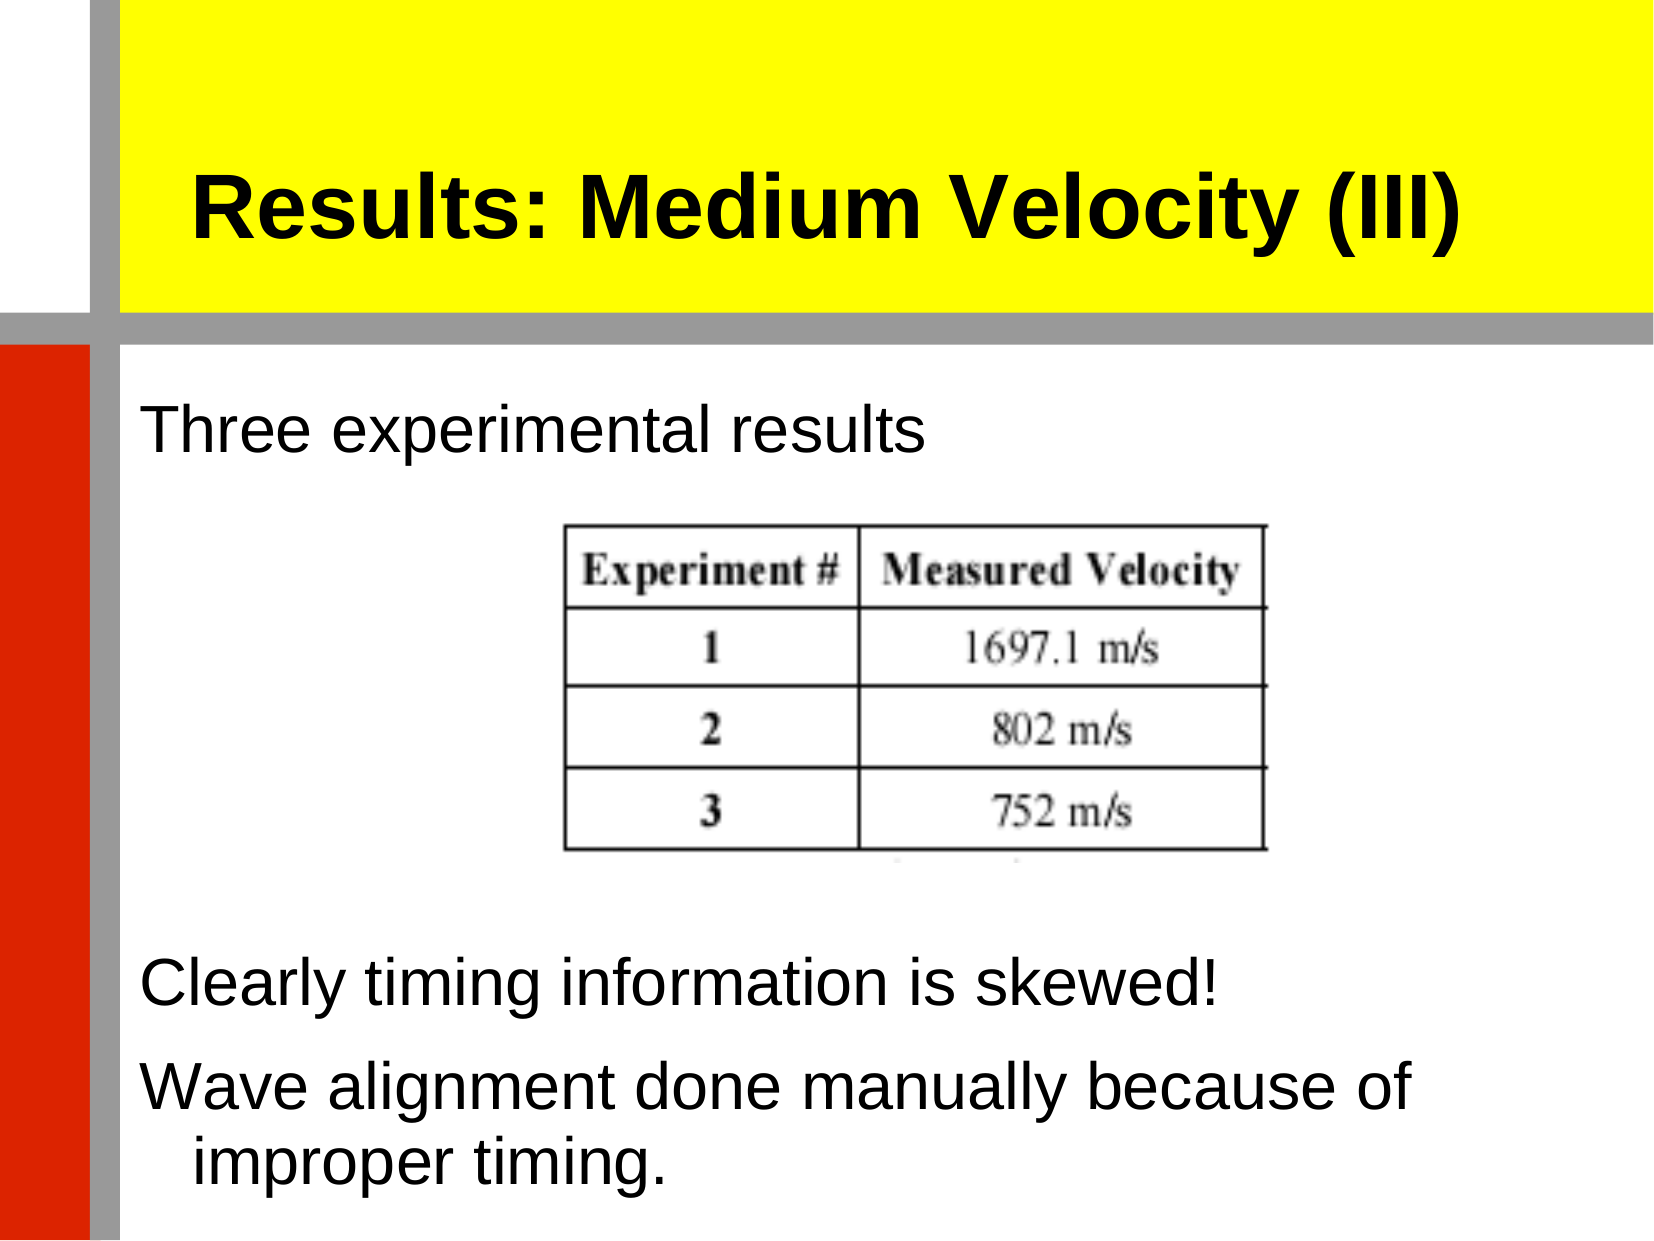

# Results: Medium Velocity (III)
Three experimental results
Clearly timing information is skewed!
Wave alignment done manually because of improper timing.